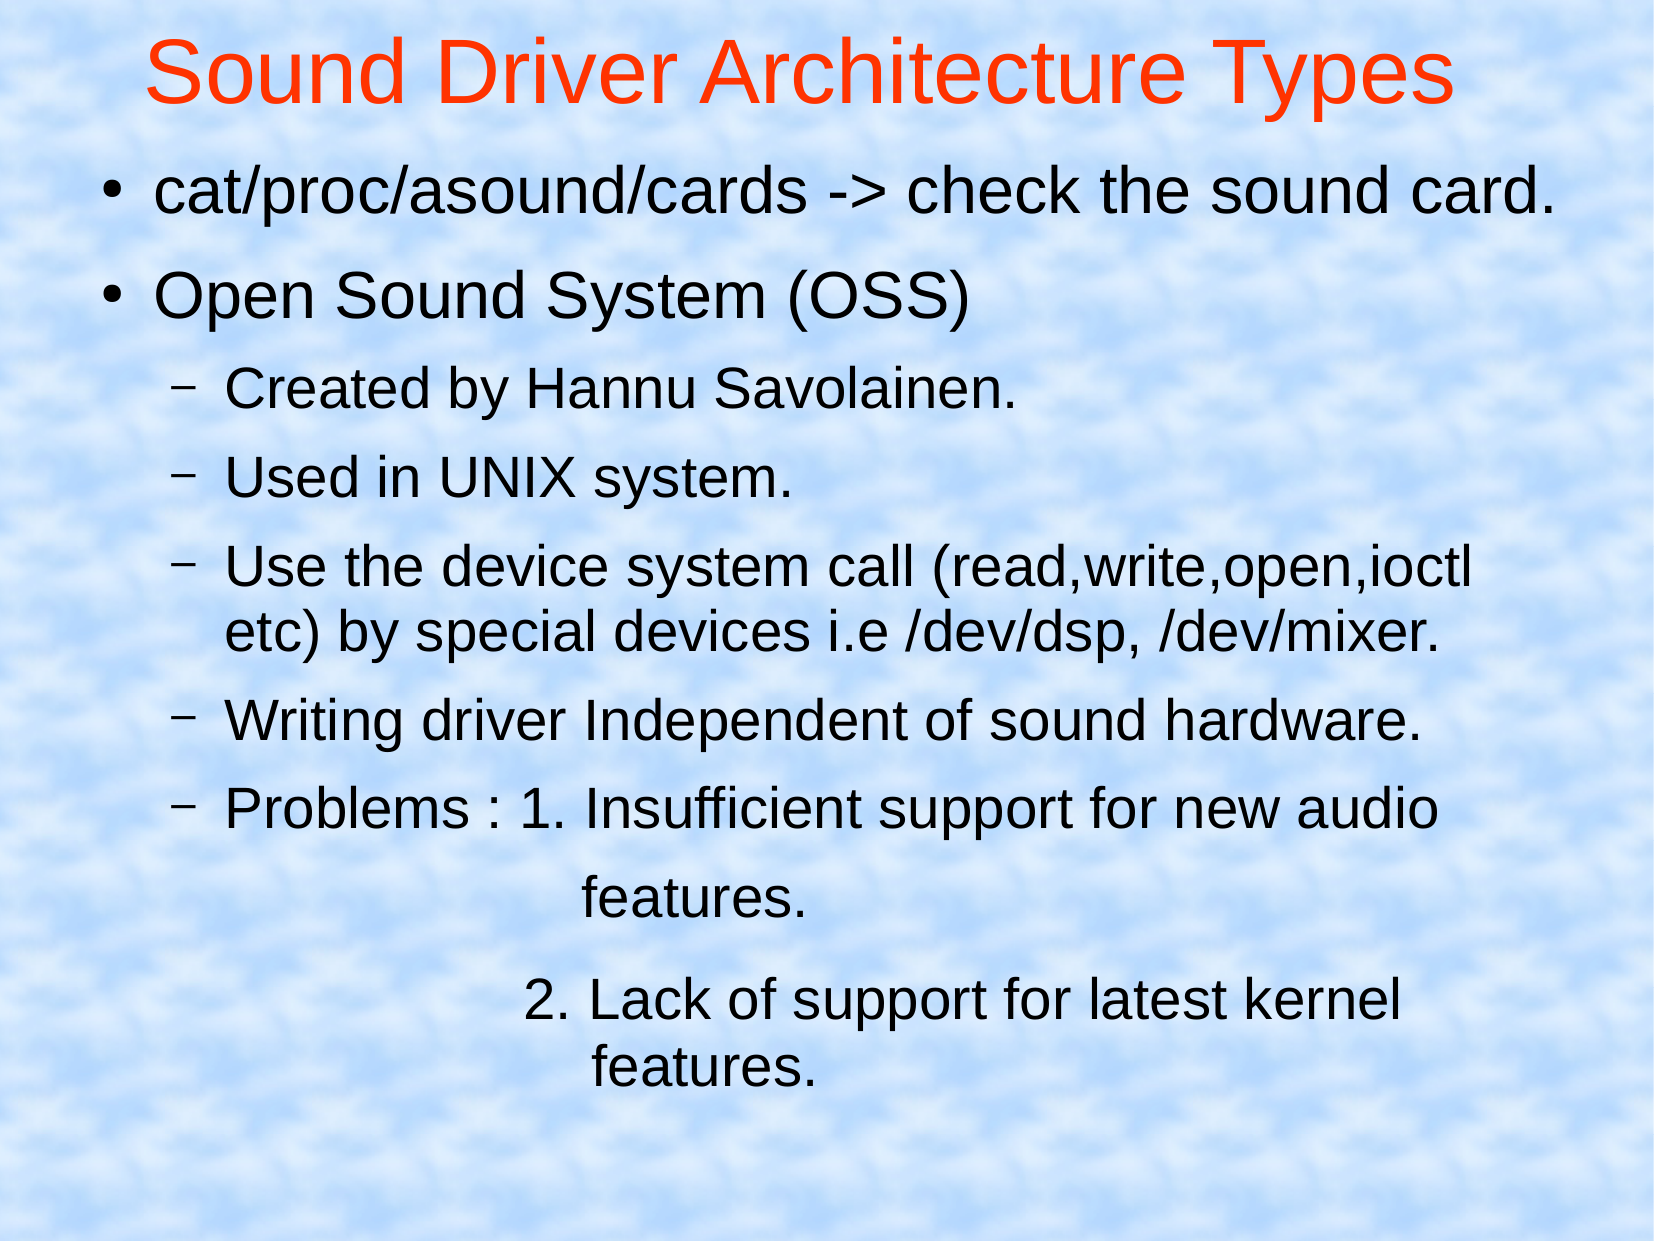

# Sound Driver Architecture Types
cat/proc/asound/cards -> check the sound card.
Open Sound System (OSS)
Created by Hannu Savolainen.
Used in UNIX system.
Use the device system call (read,write,open,ioctl etc) by special devices i.e /dev/dsp, /dev/mixer.
Writing driver Independent of sound hardware.
Problems : 1. Insufficient support for new audio
 features.
 2. Lack of support for latest kernel features.